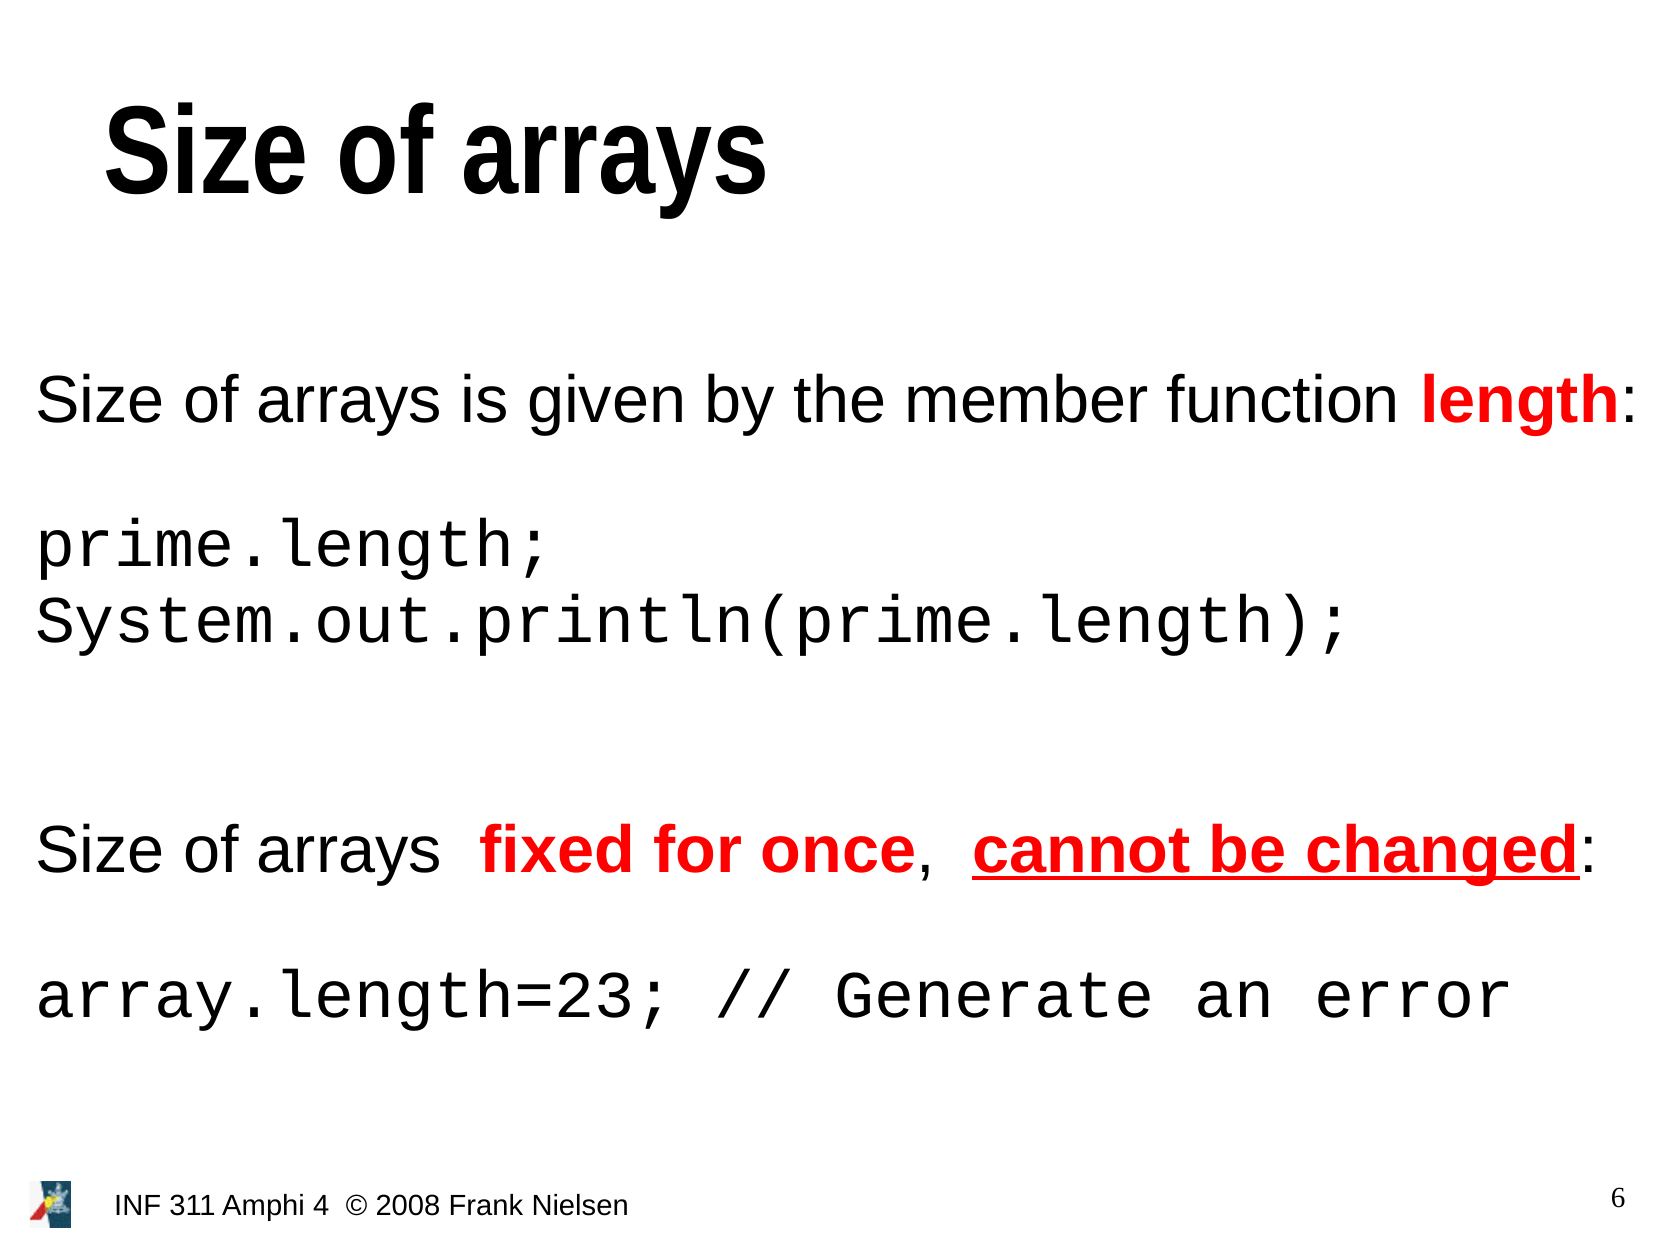

Size of arrays
Size of arrays is given by the member function length:
prime.length;
System.out.println(prime.length);
Size of arrays fixed for once, cannot be changed:
array.length=23; // Generate an error